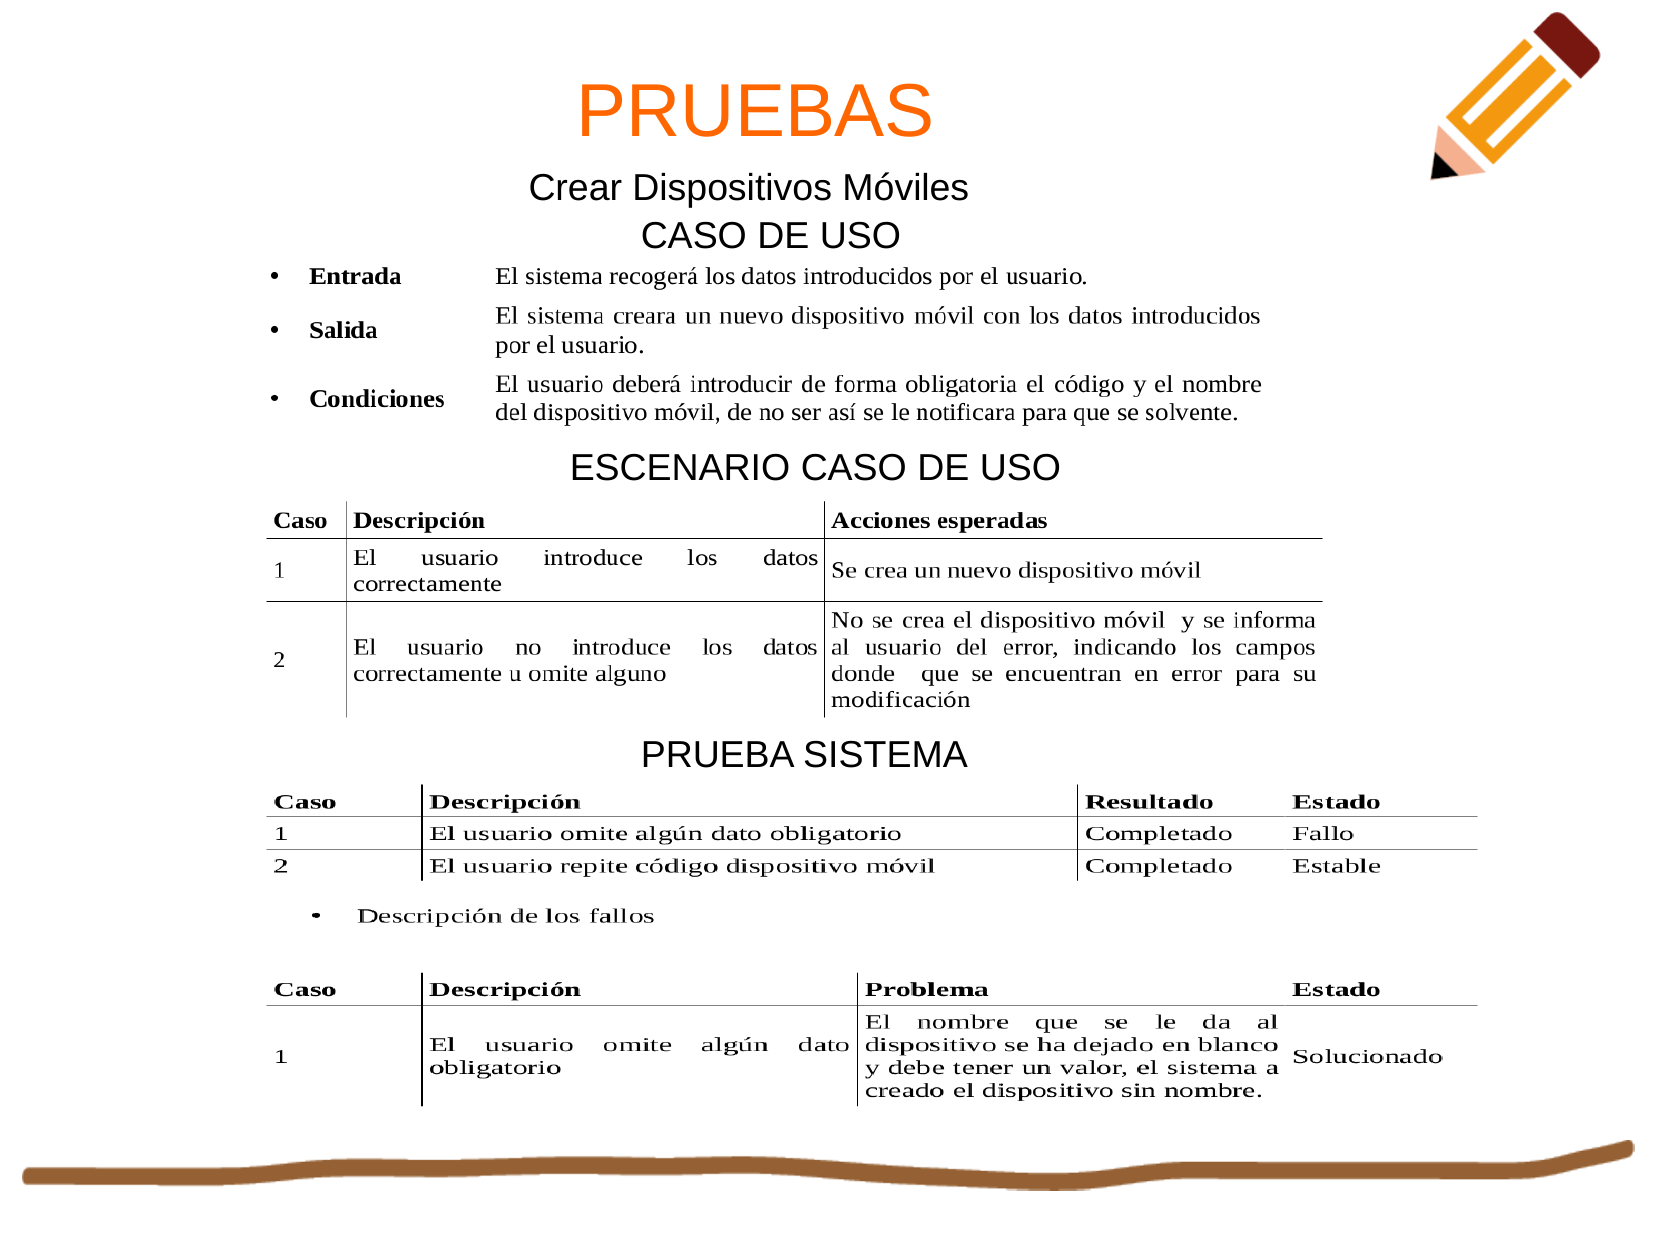

# PRUEBAS
Crear Dispositivos Móviles
CASO DE USO
ESCENARIO CASO DE USO
PRUEBA SISTEMA